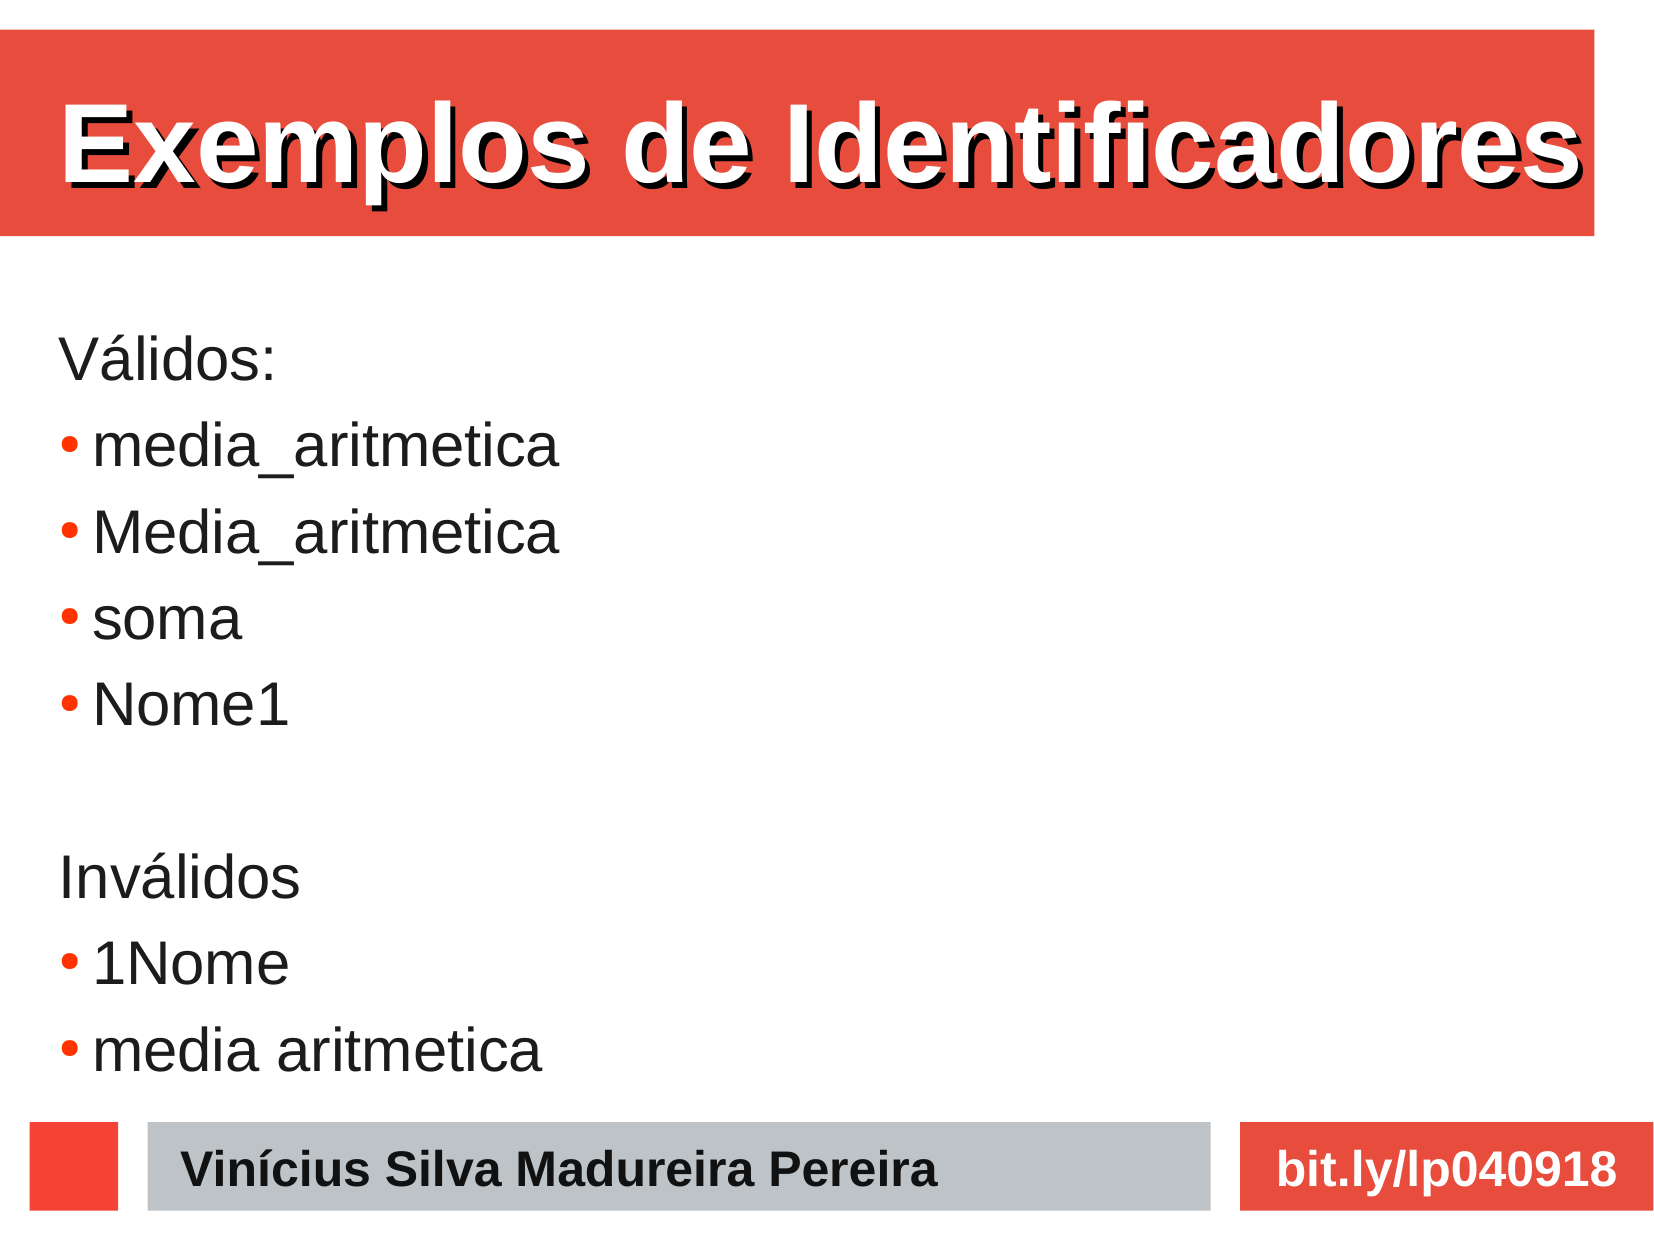

# Exemplos de Identificadores
Válidos:
 media_aritmetica
 Media_aritmetica
 soma
 Nome1
Inválidos
 1Nome
 media aritmetica
Vinícius Silva Madureira Pereira
bit.ly/lp040918